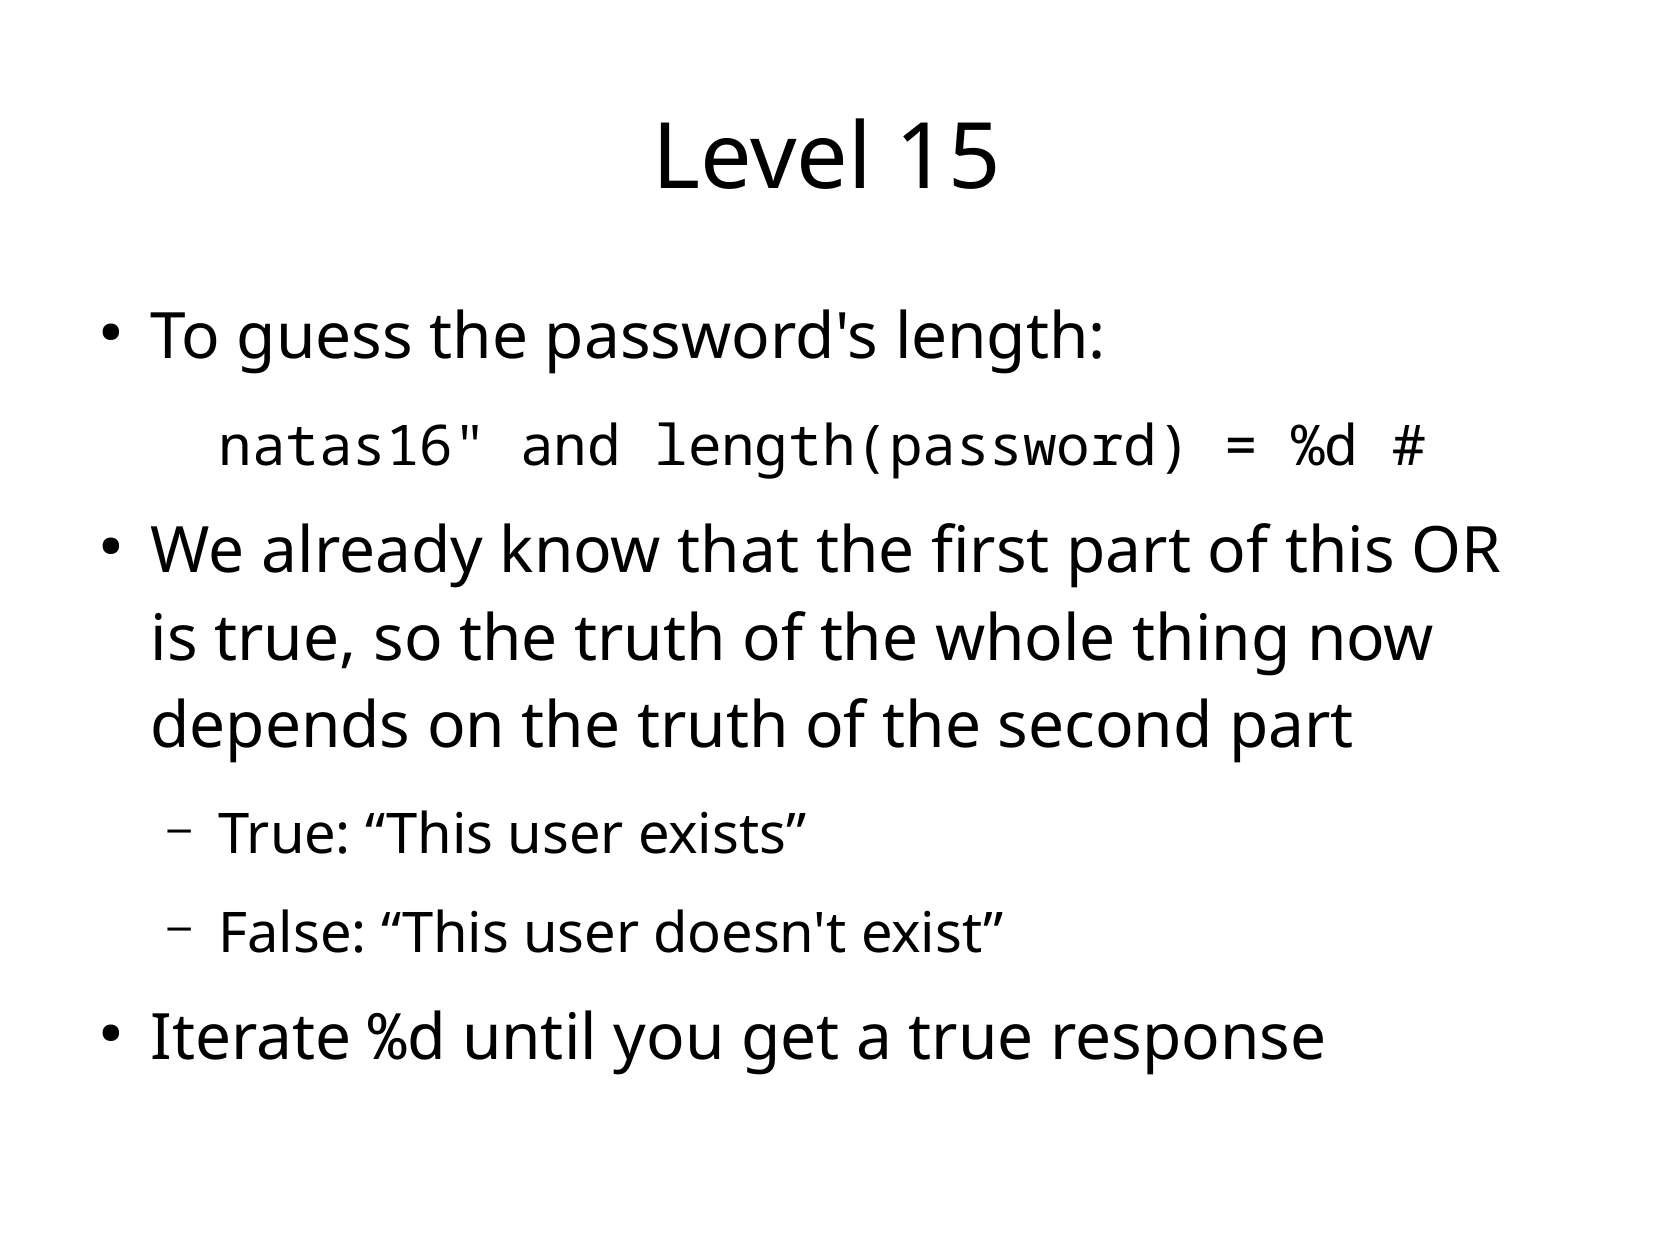

# Level 15
To guess the password's length:
natas16" and length(password) = %d #
We already know that the first part of this OR is true, so the truth of the whole thing now depends on the truth of the second part
True: “This user exists”
False: “This user doesn't exist”
Iterate %d until you get a true response